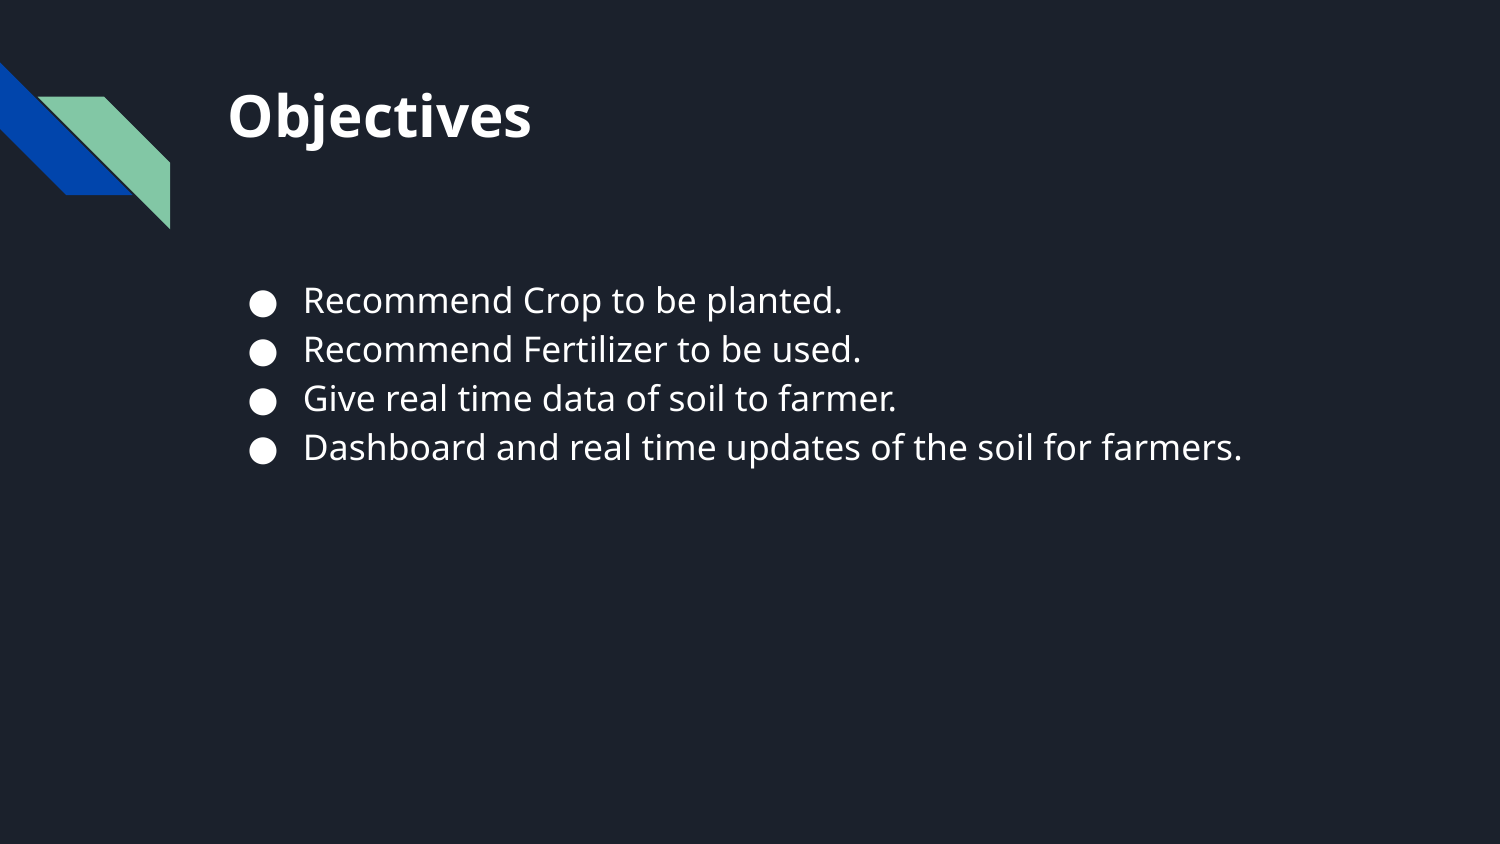

# Objectives
Recommend Crop to be planted.
Recommend Fertilizer to be used.
Give real time data of soil to farmer.
Dashboard and real time updates of the soil for farmers.